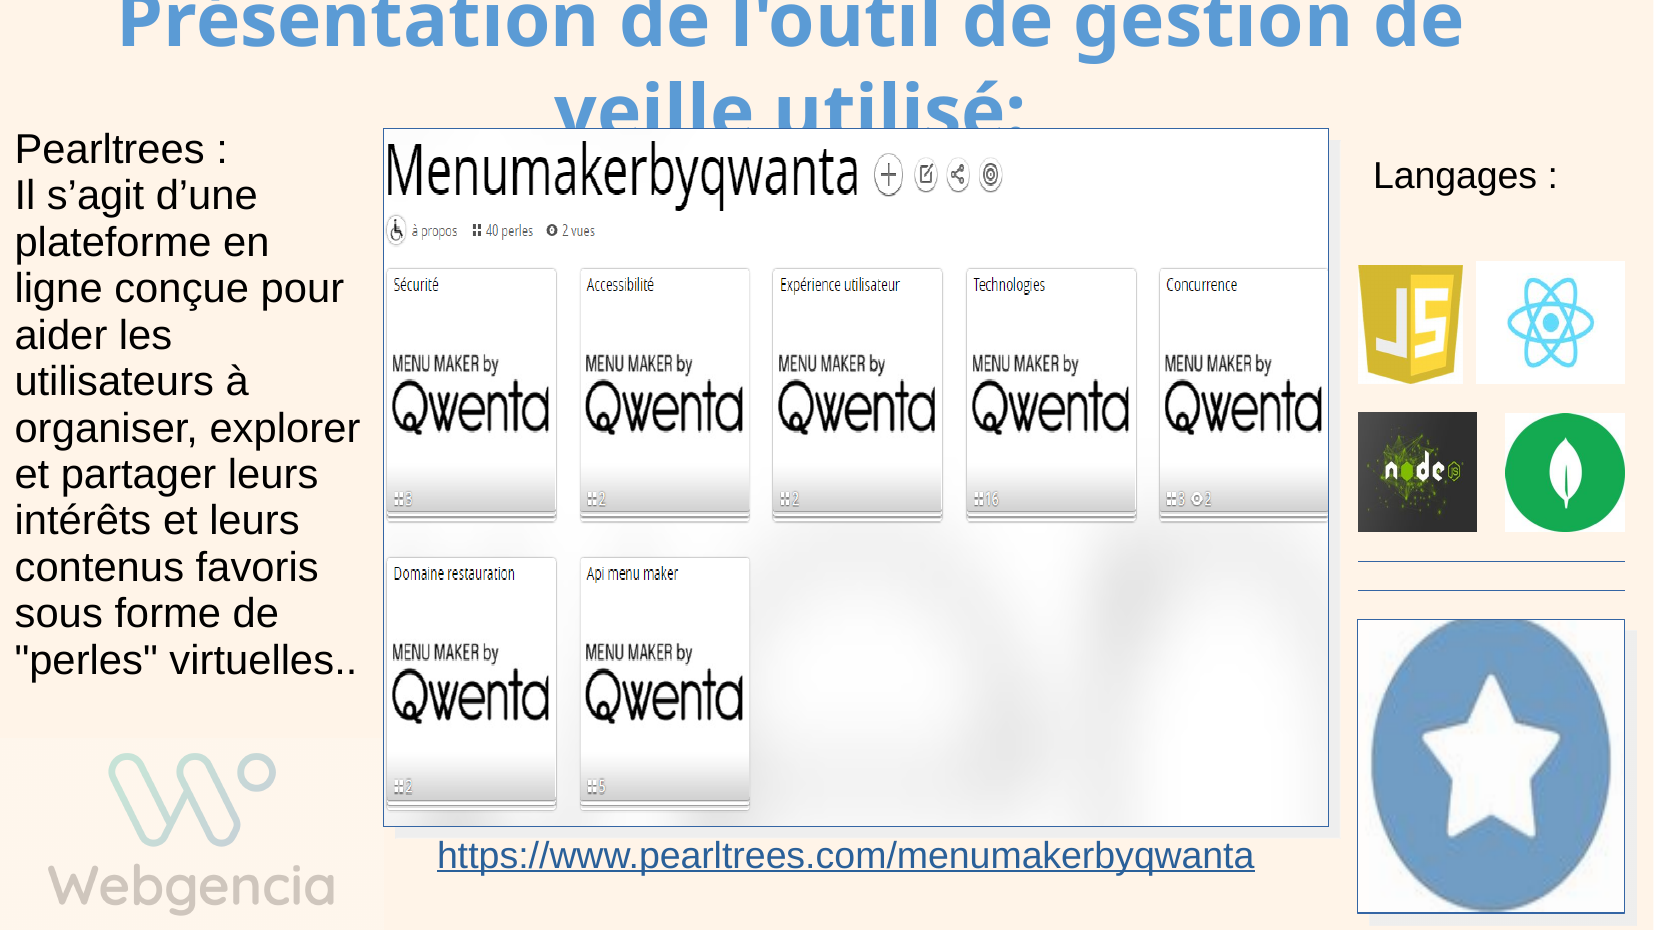

# Présentation de l'outil de gestion de veille utilisé:
Pearltrees :
Il s’agit d’une plateforme en ligne conçue pour aider les utilisateurs à organiser, explorer et partager leurs intérêts et leurs contenus favoris sous forme de "perles" virtuelles..
Langages :
https://www.pearltrees.com/menumakerbyqwanta